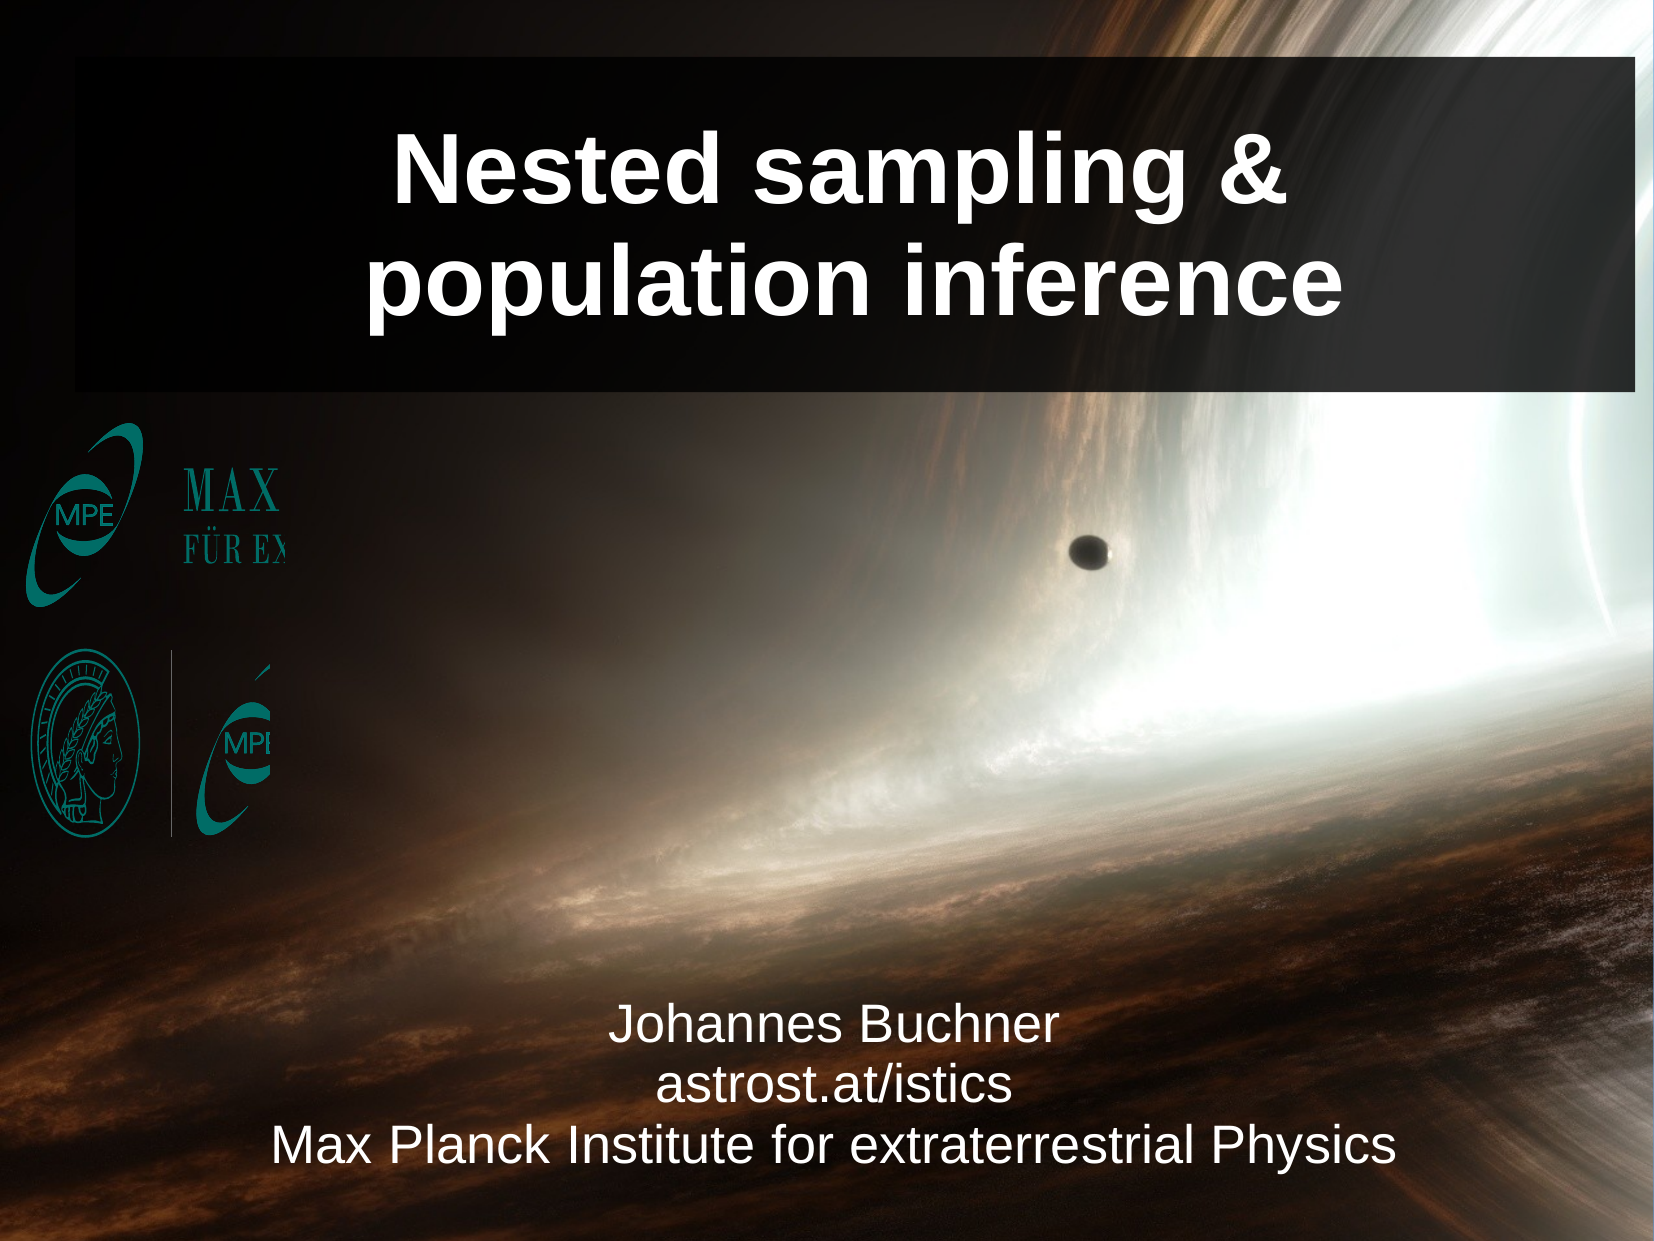

Nested sampling &
population inference
# Johannes Buchner
astrost.at/istics
Max Planck Institute for extraterrestrial Physics